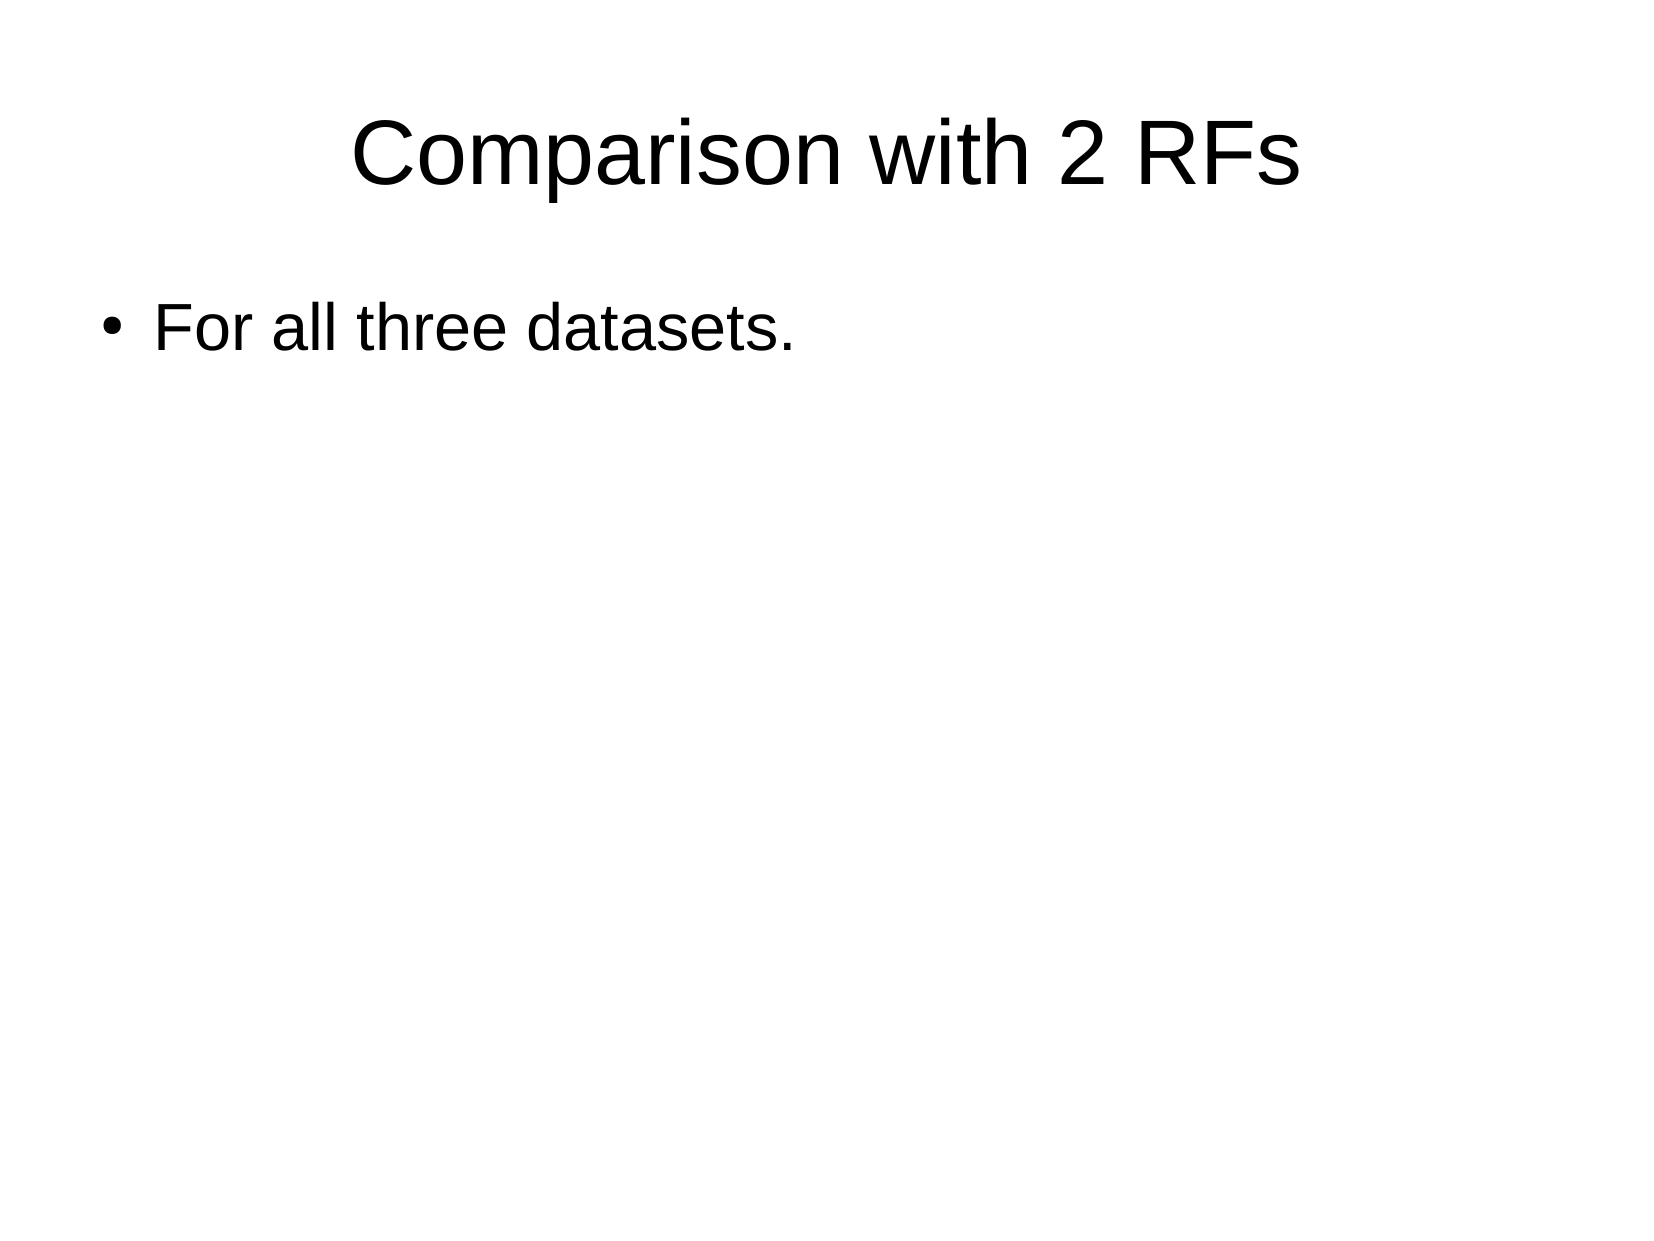

# Comparison with 2 RFs
For all three datasets.